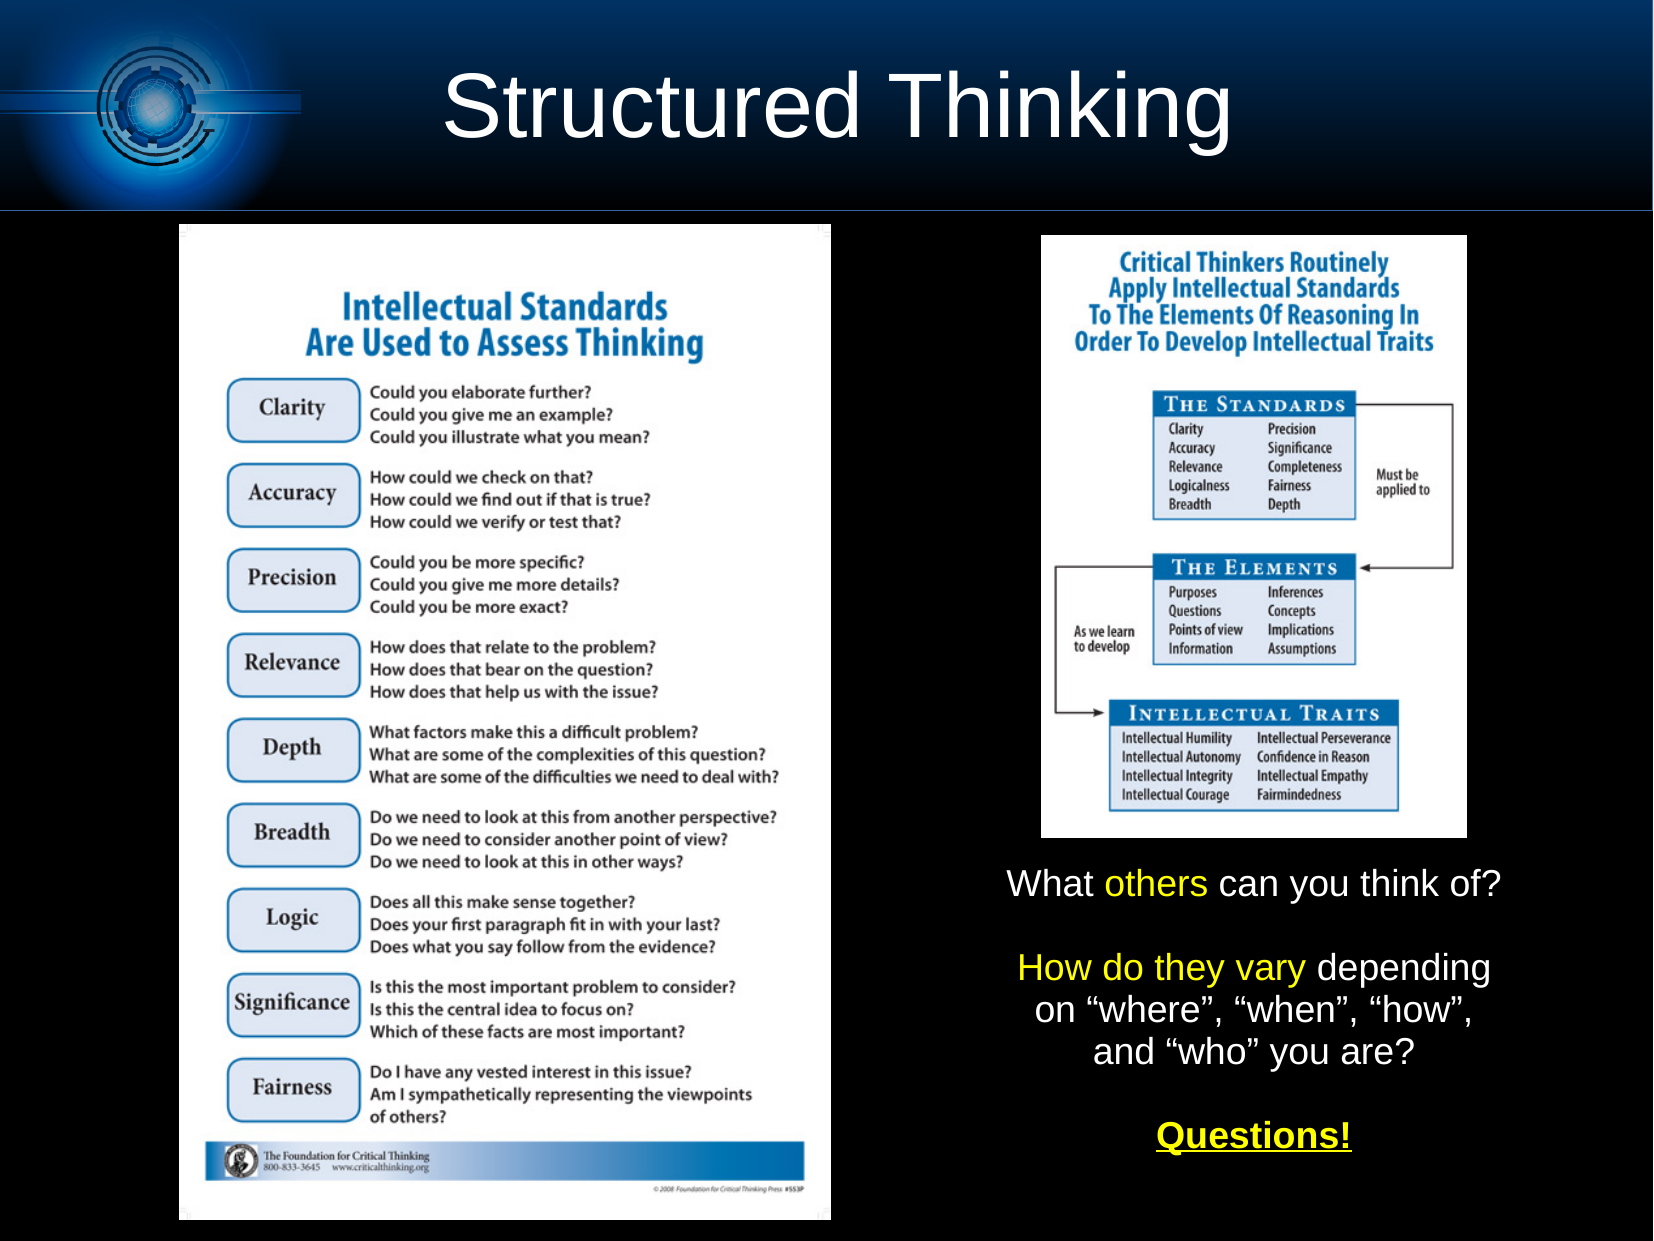

# Structured Thinking
What others can you think of?
How do they vary depending on “where”, “when”, “how”, and “who” you are?
Questions!